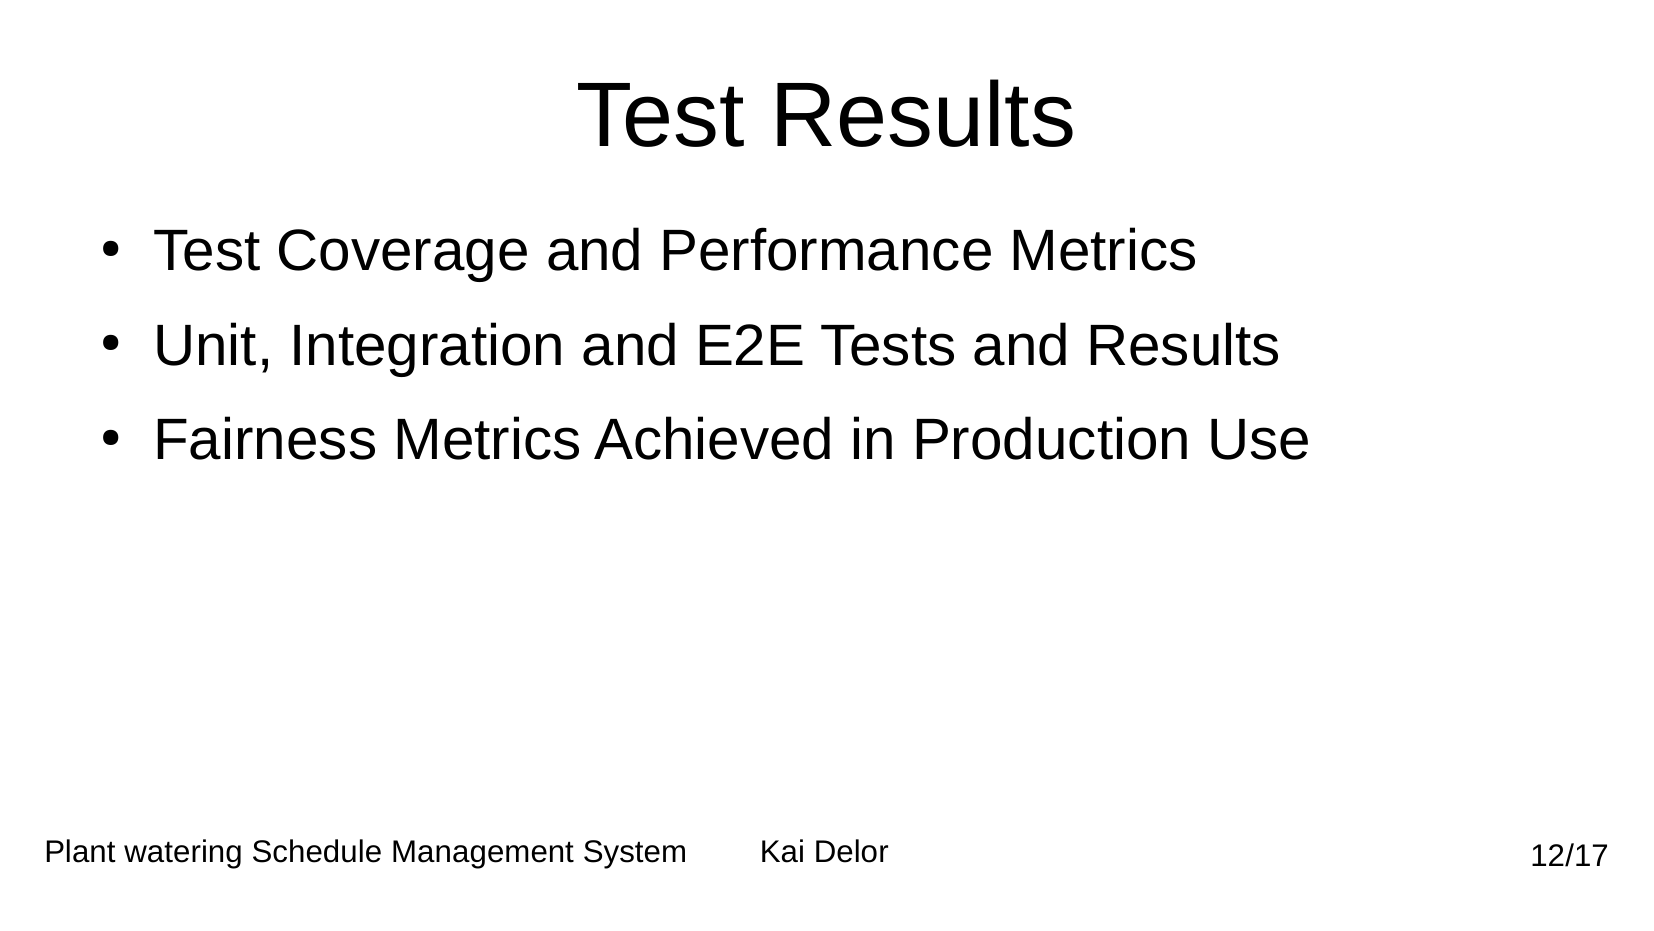

# Test Results
Test Coverage and Performance Metrics
Unit, Integration and E2E Tests and Results
Fairness Metrics Achieved in Production Use
Kai Delor
Plant watering Schedule Management System